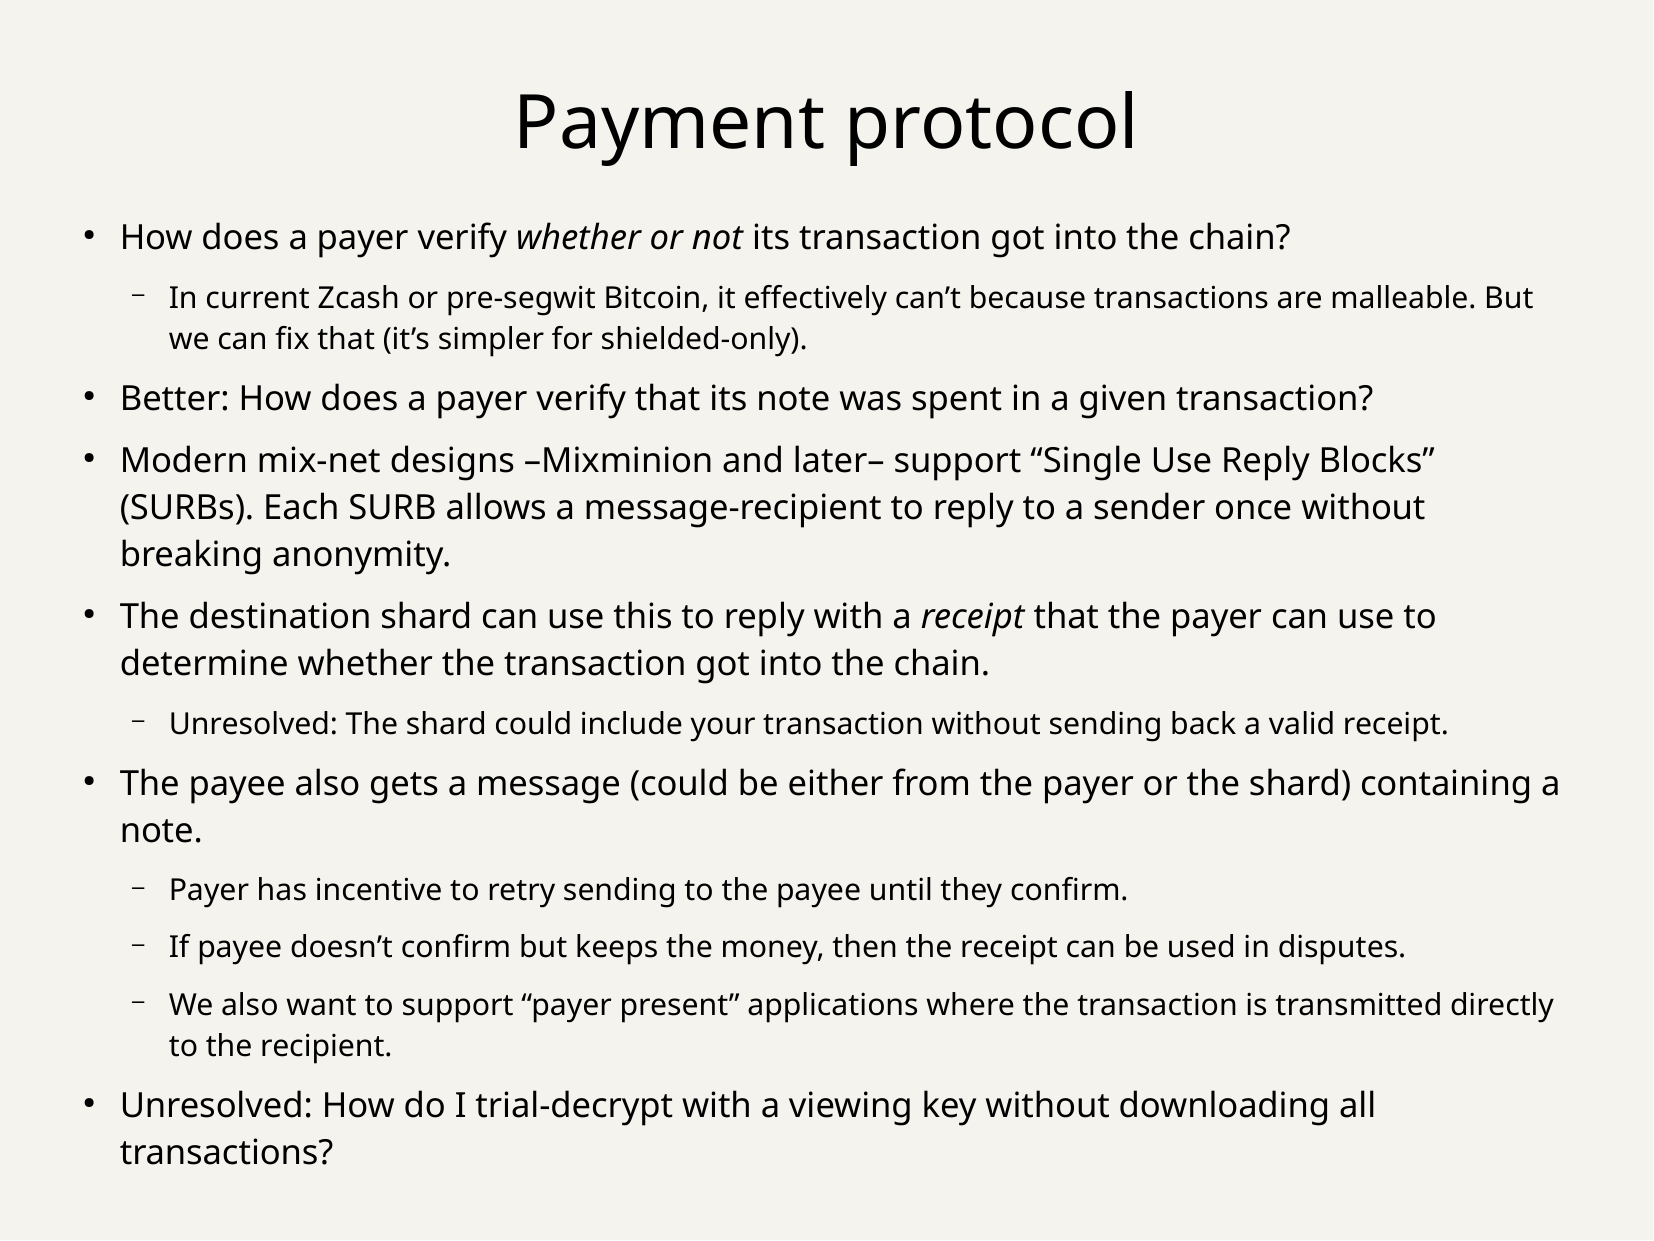

# Payment protocol
How does a payer verify whether or not its transaction got into the chain?
In current Zcash or pre-segwit Bitcoin, it effectively can’t because transactions are malleable. But we can fix that (it’s simpler for shielded-only).
Better: How does a payer verify that its note was spent in a given transaction?
Modern mix-net designs –Mixminion and later– support “Single Use Reply Blocks” (SURBs). Each SURB allows a message-recipient to reply to a sender once without breaking anonymity.
The destination shard can use this to reply with a receipt that the payer can use to determine whether the transaction got into the chain.
Unresolved: The shard could include your transaction without sending back a valid receipt.
The payee also gets a message (could be either from the payer or the shard) containing a note.
Payer has incentive to retry sending to the payee until they confirm.
If payee doesn’t confirm but keeps the money, then the receipt can be used in disputes.
We also want to support “payer present” applications where the transaction is transmitted directly to the recipient.
Unresolved: How do I trial-decrypt with a viewing key without downloading all transactions?